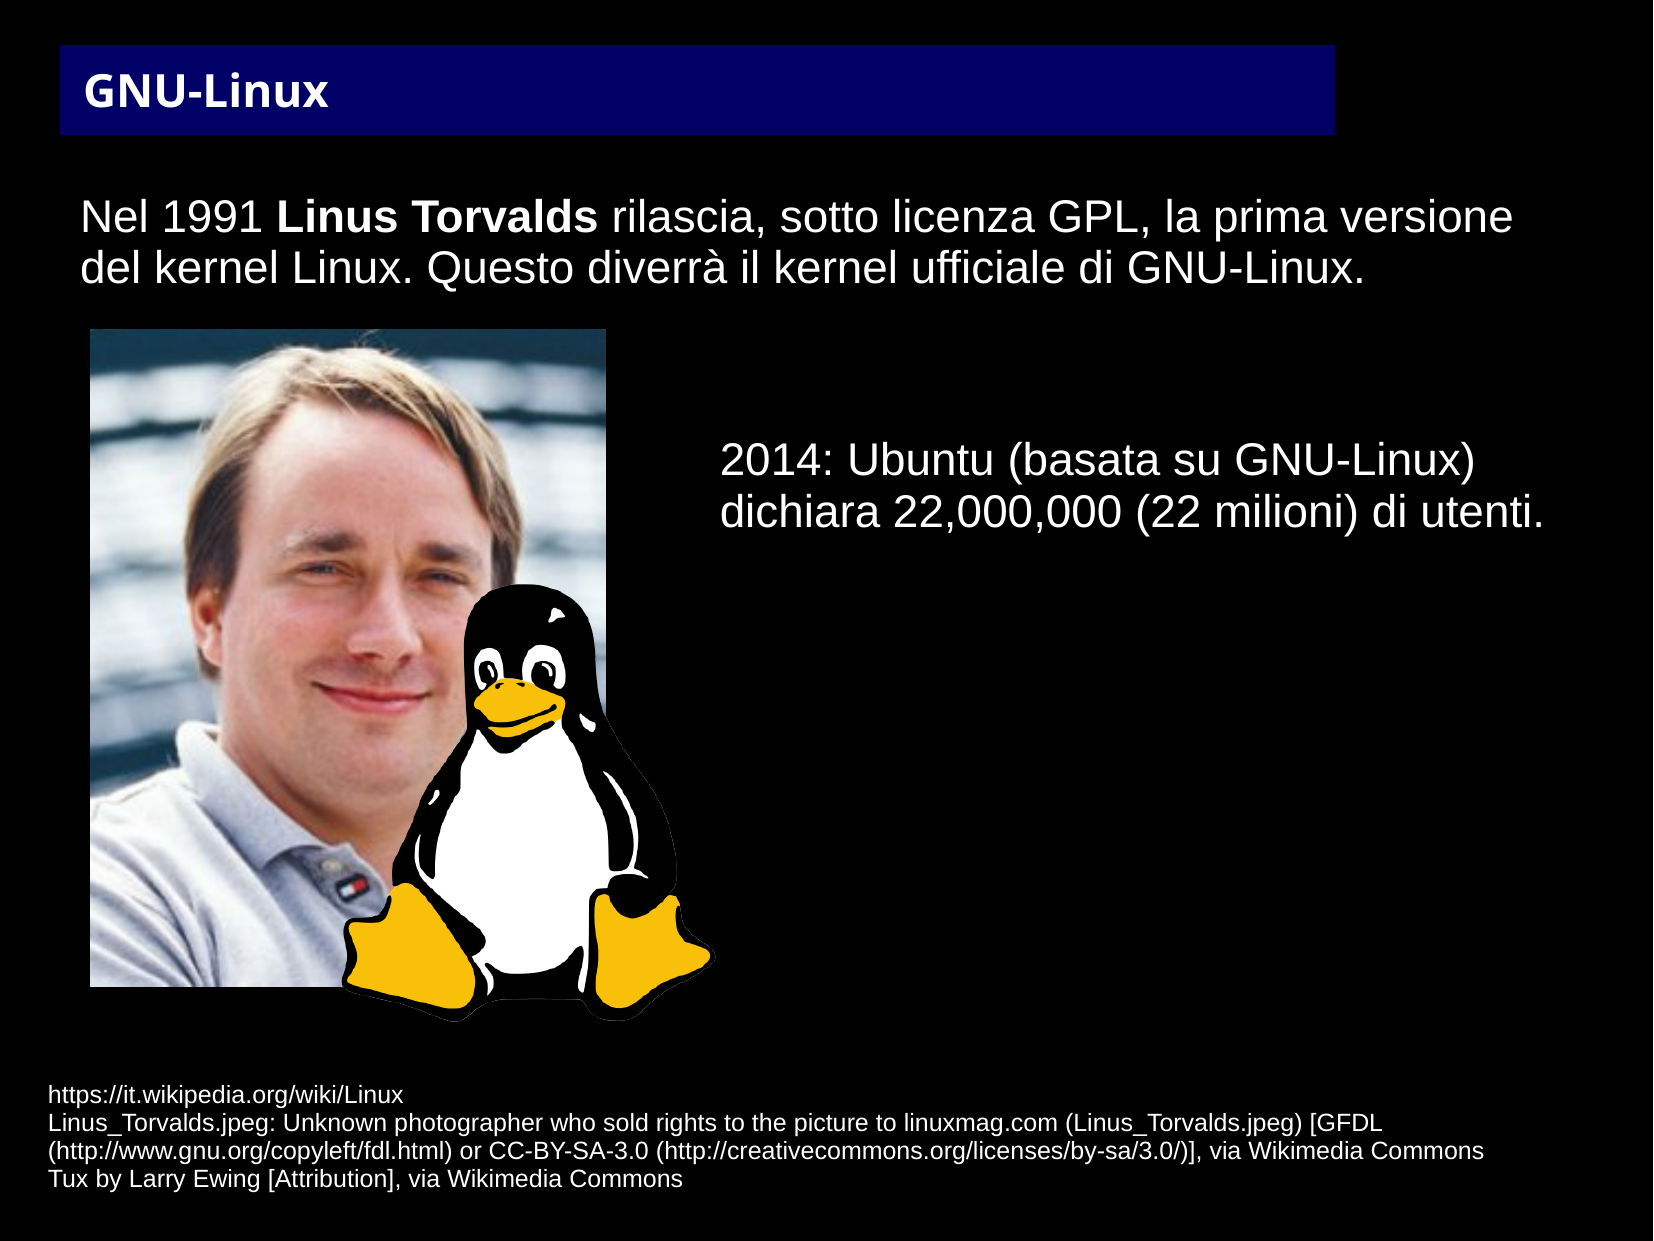

# GNU-Linux
Nel 1991 Linus Torvalds rilascia, sotto licenza GPL, la prima versione
del kernel Linux. Questo diverrà il kernel ufficiale di GNU-Linux.
2014: Ubuntu (basata su GNU-Linux) dichiara 22,000,000 (22 milioni) di utenti.
https://it.wikipedia.org/wiki/Linux
Linus_Torvalds.jpeg: Unknown photographer who sold rights to the picture to linuxmag.com (Linus_Torvalds.jpeg) [GFDL (http://www.gnu.org/copyleft/fdl.html) or CC-BY-SA-3.0 (http://creativecommons.org/licenses/by-sa/3.0/)], via Wikimedia Commons
Tux by Larry Ewing [Attribution], via Wikimedia Commons